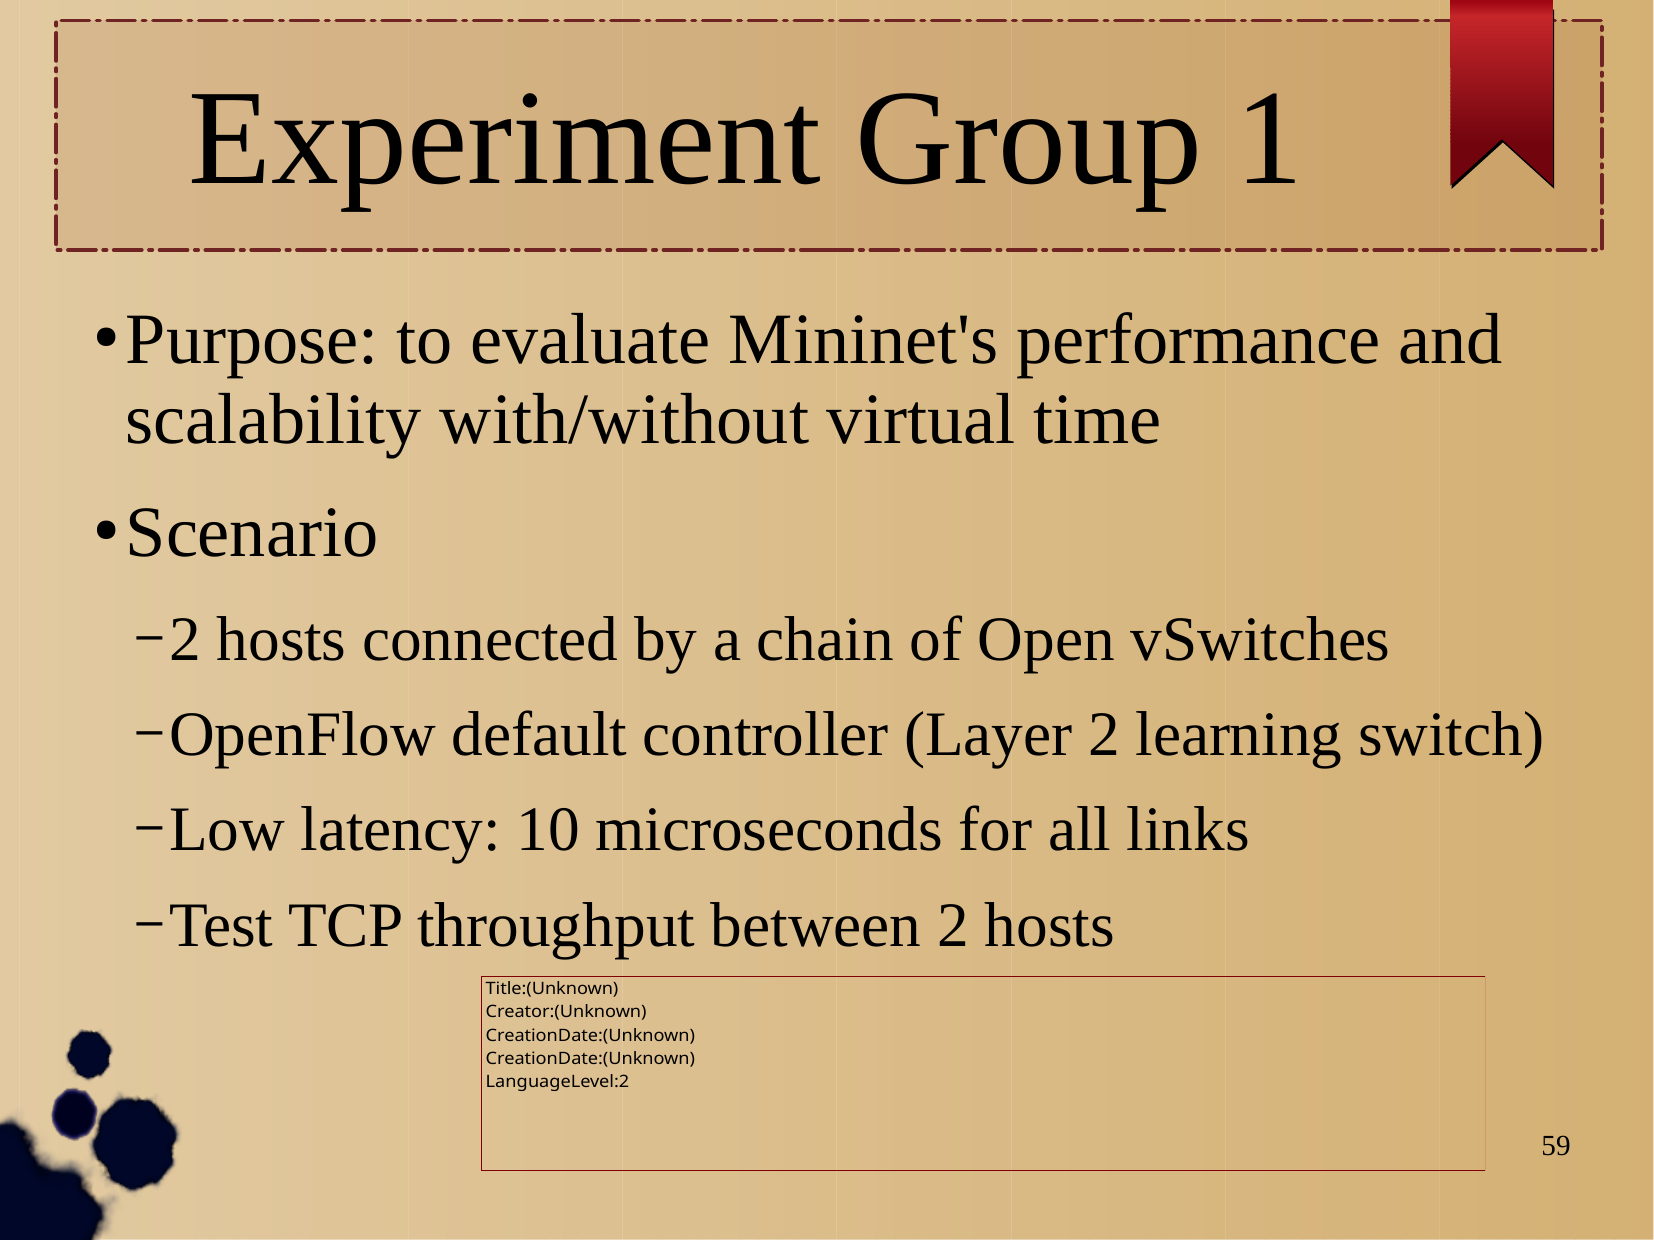

# Experiment Group 1
Purpose: to evaluate Mininet's performance and scalability with/without virtual time
Scenario
2 hosts connected by a chain of Open vSwitches
OpenFlow default controller (Layer 2 learning switch)
Low latency: 10 microseconds for all links
Test TCP throughput between 2 hosts
59